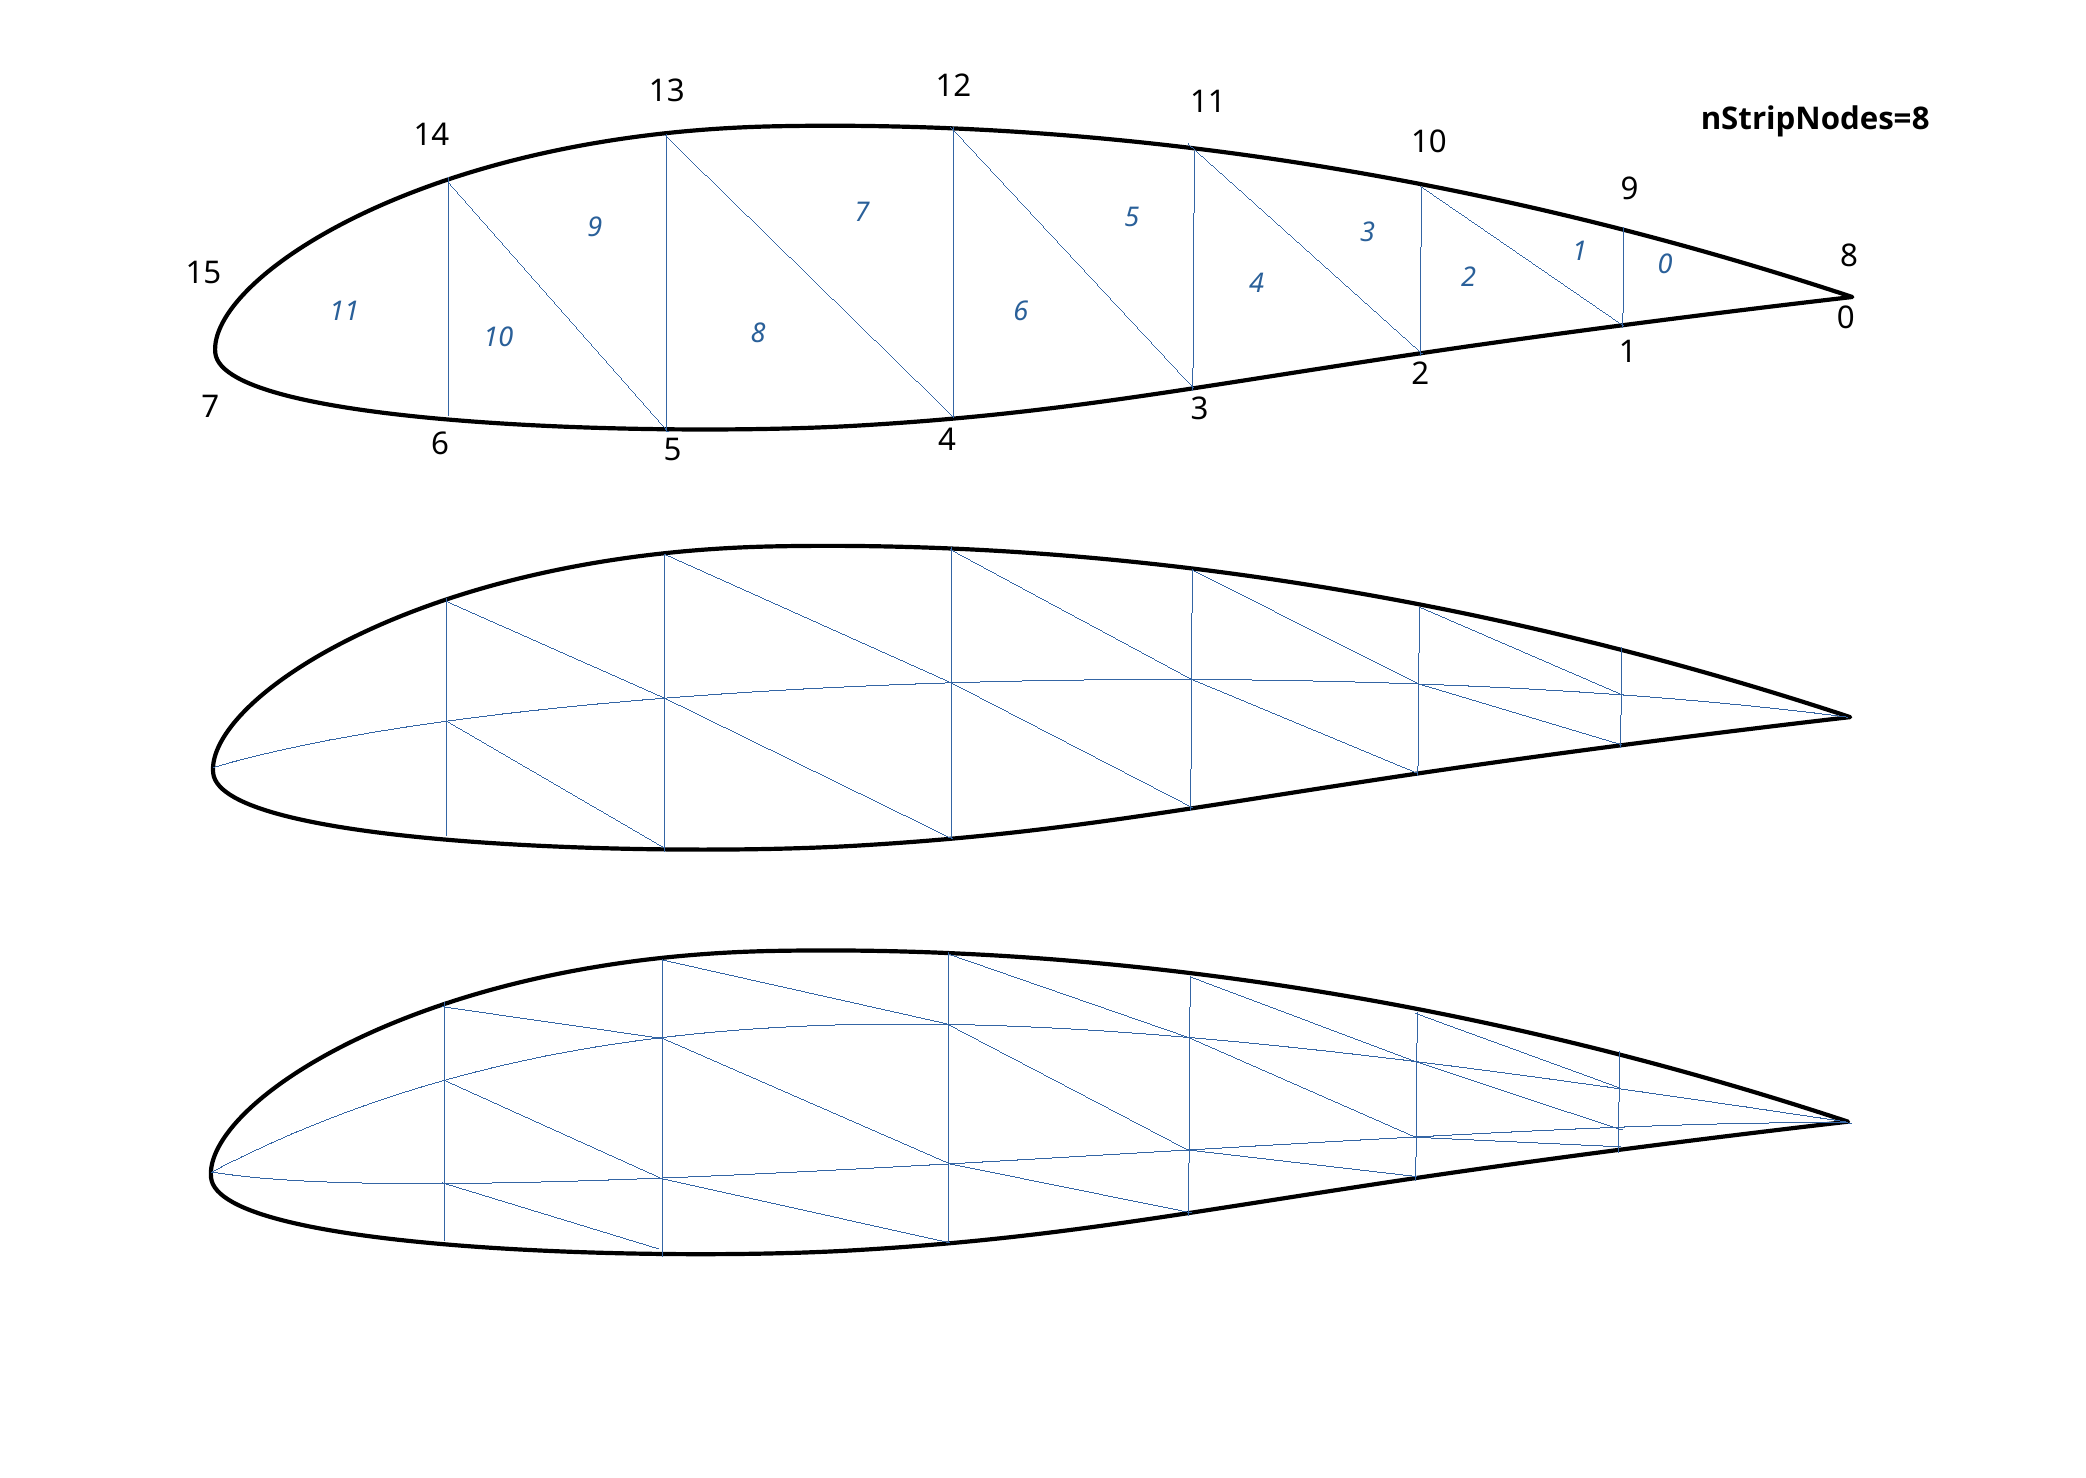

12
13
11
nStripNodes=8
14
10
9
7
5
9
3
1
8
0
15
2
4
11
6
0
8
10
1
2
7
3
4
6
5